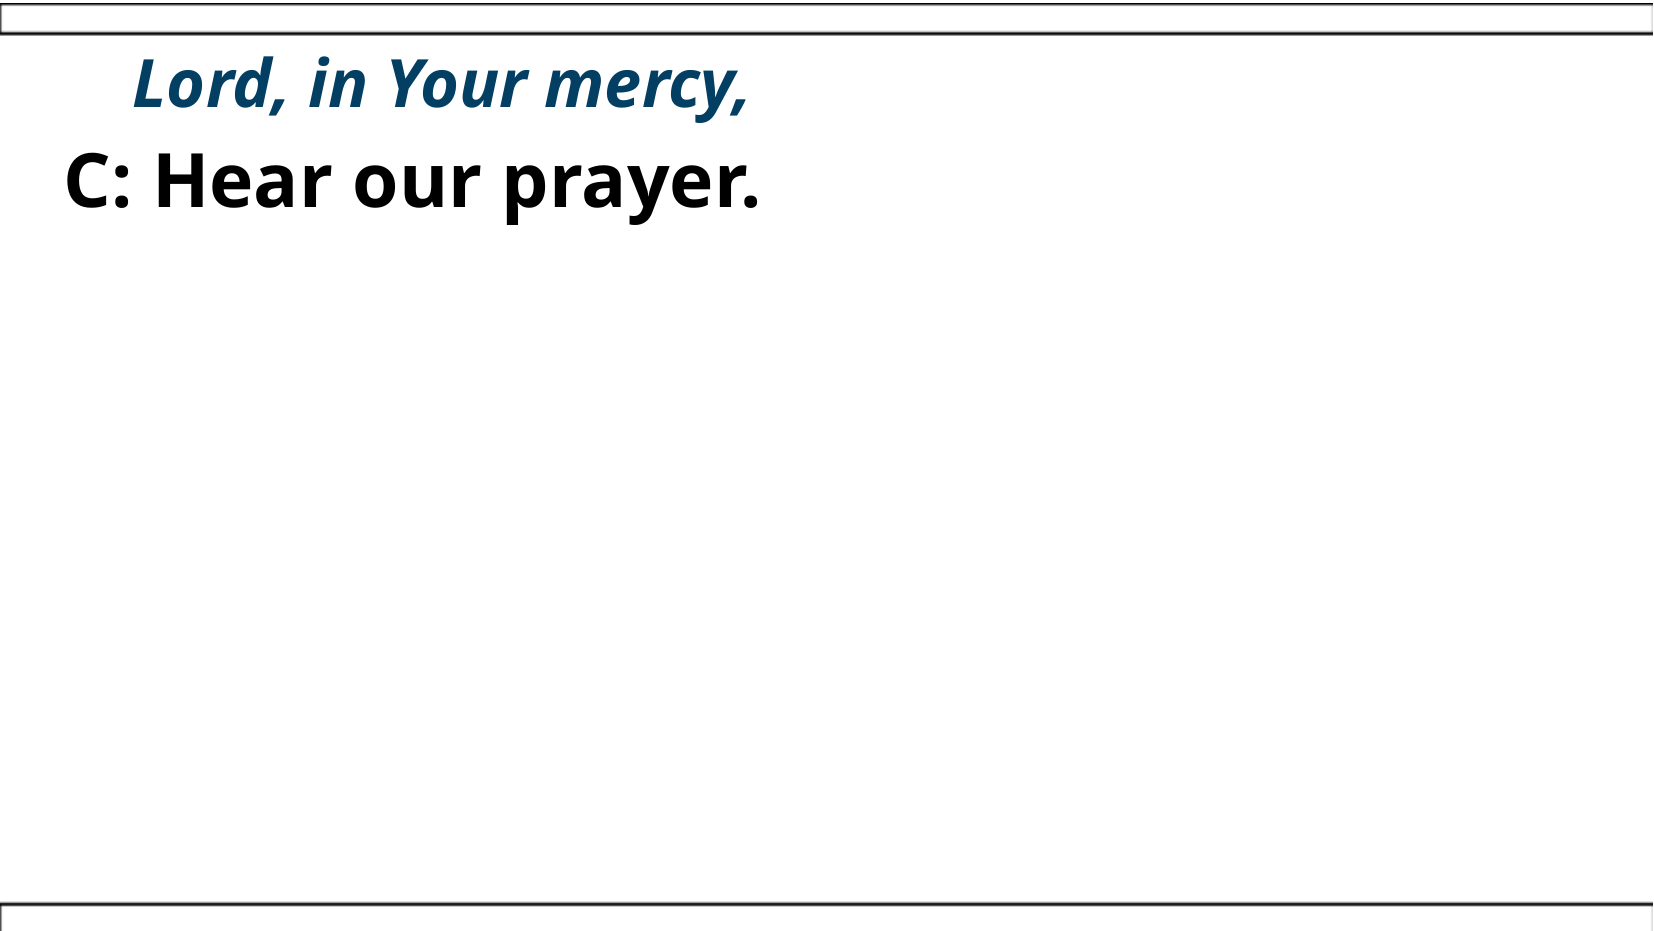

Lord, in Your mercy,
C: Hear our prayer.